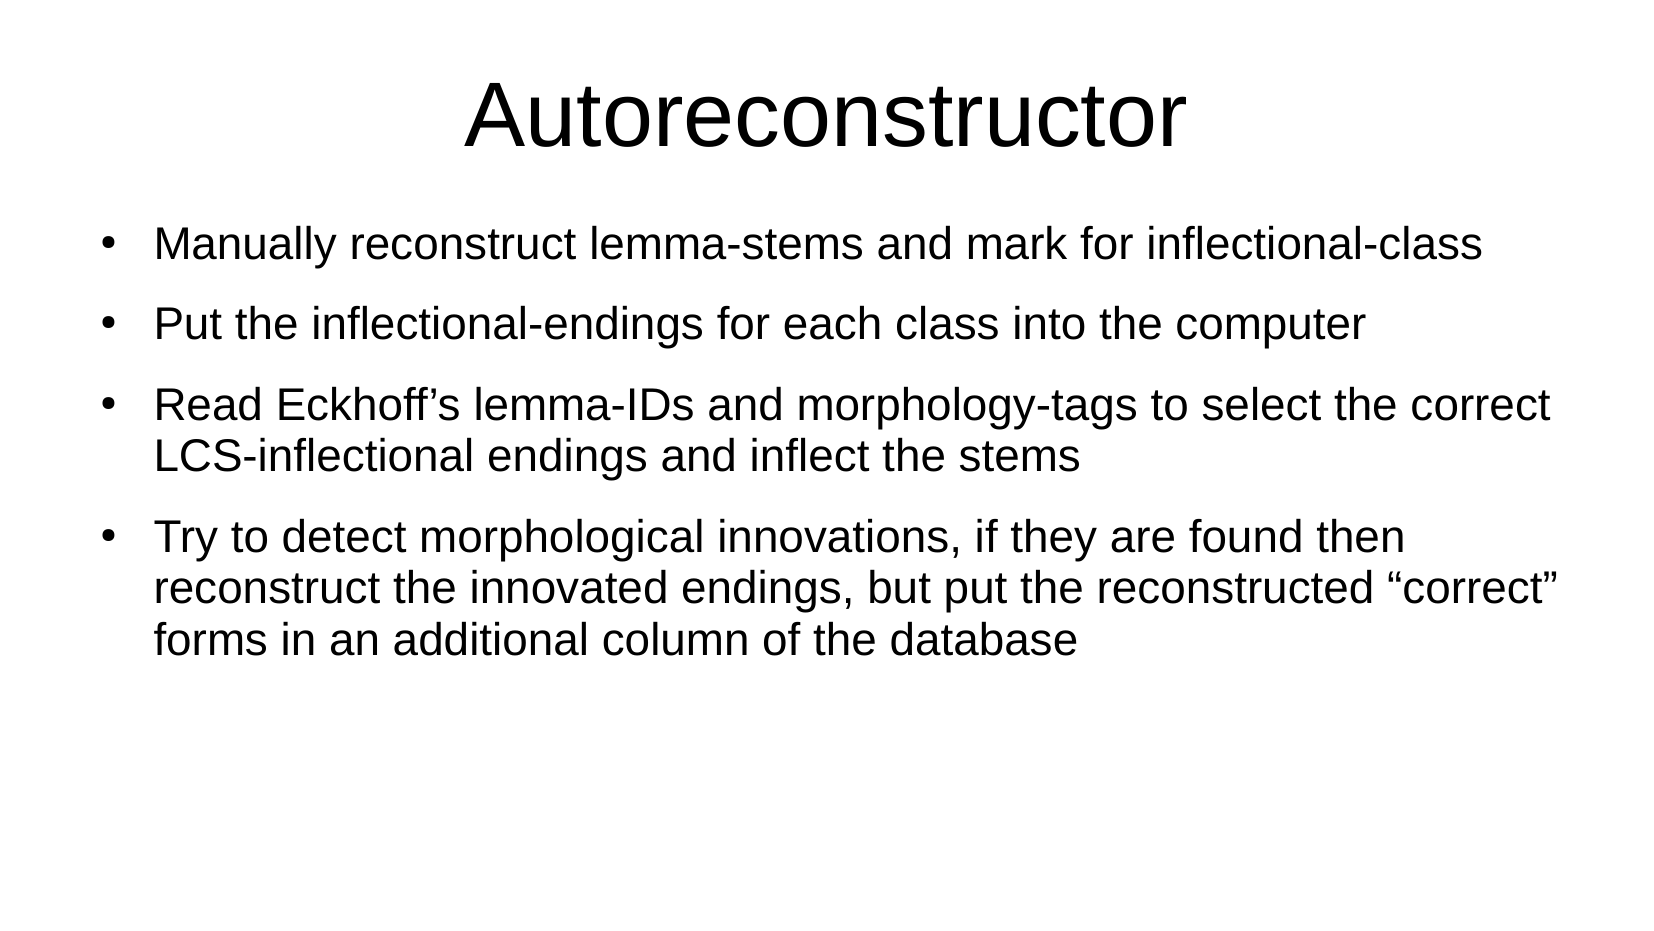

# Autoreconstructor
Manually reconstruct lemma-stems and mark for inflectional-class
Put the inflectional-endings for each class into the computer
Read Eckhoff’s lemma-IDs and morphology-tags to select the correct LCS-inflectional endings and inflect the stems
Try to detect morphological innovations, if they are found then reconstruct the innovated endings, but put the reconstructed “correct” forms in an additional column of the database